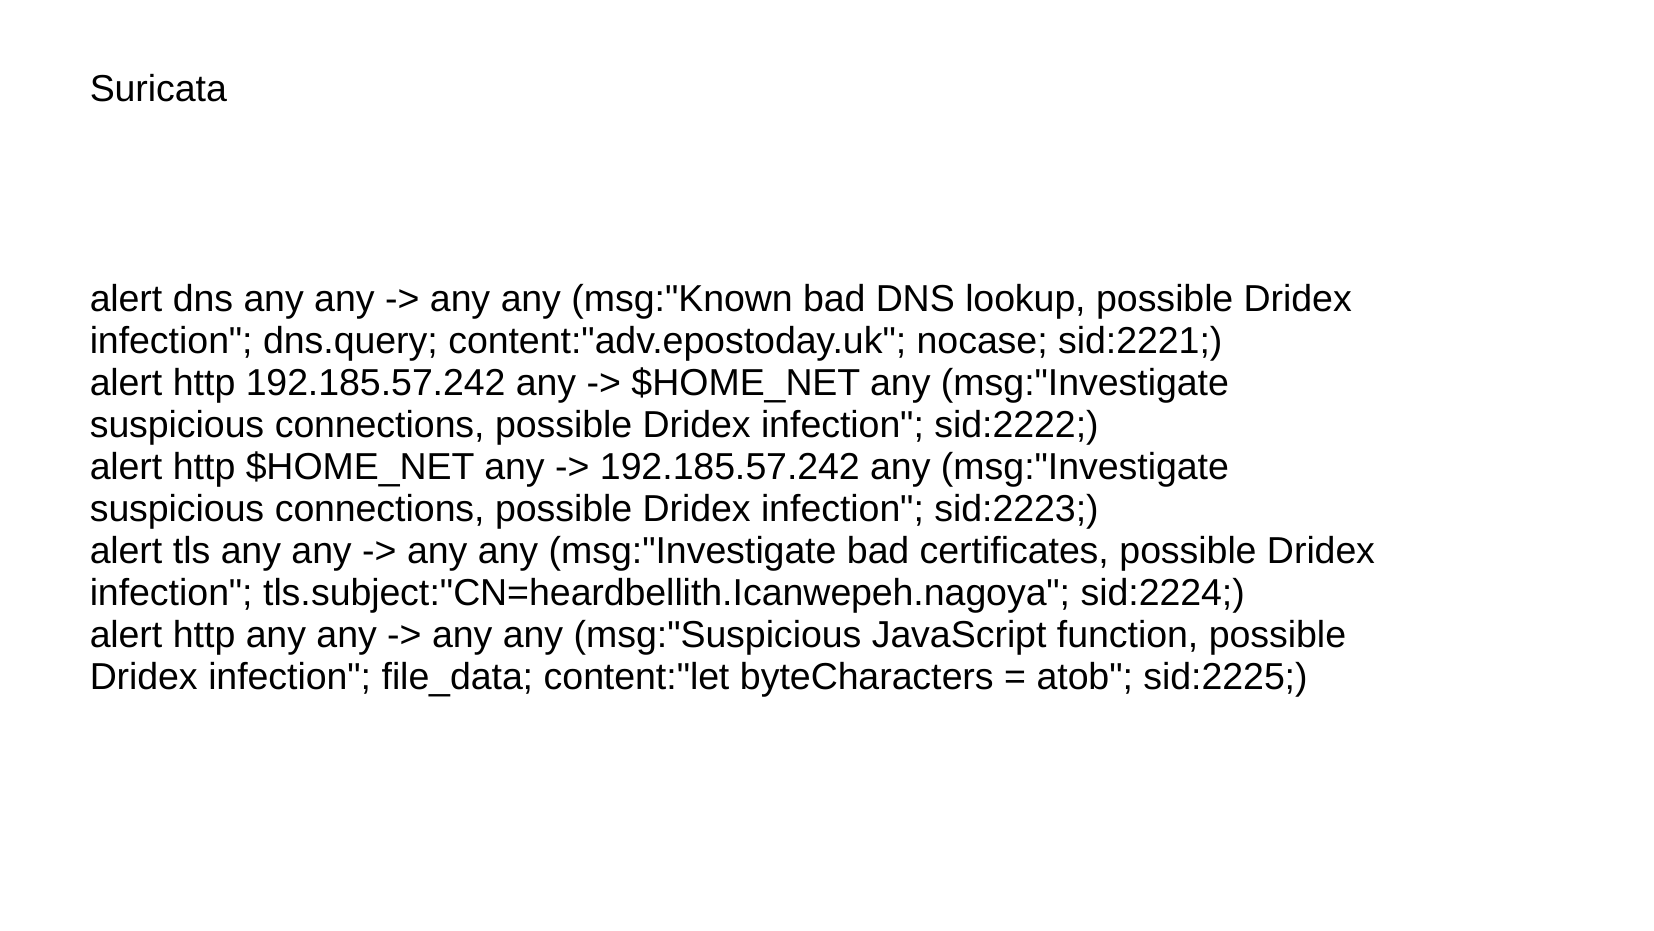

Suricata
alert dns any any -> any any (msg:"Known bad DNS lookup, possible Dridex infection"; dns.query; content:"adv.epostoday.uk"; nocase; sid:2221;)
alert http 192.185.57.242 any -> $HOME_NET any (msg:"Investigate suspicious connections, possible Dridex infection"; sid:2222;)
alert http $HOME_NET any -> 192.185.57.242 any (msg:"Investigate suspicious connections, possible Dridex infection"; sid:2223;)
alert tls any any -> any any (msg:"Investigate bad certificates, possible Dridex infection"; tls.subject:"CN=heardbellith.Icanwepeh.nagoya"; sid:2224;)
alert http any any -> any any (msg:"Suspicious JavaScript function, possible Dridex infection"; file_data; content:"let byteCharacters = atob"; sid:2225;)